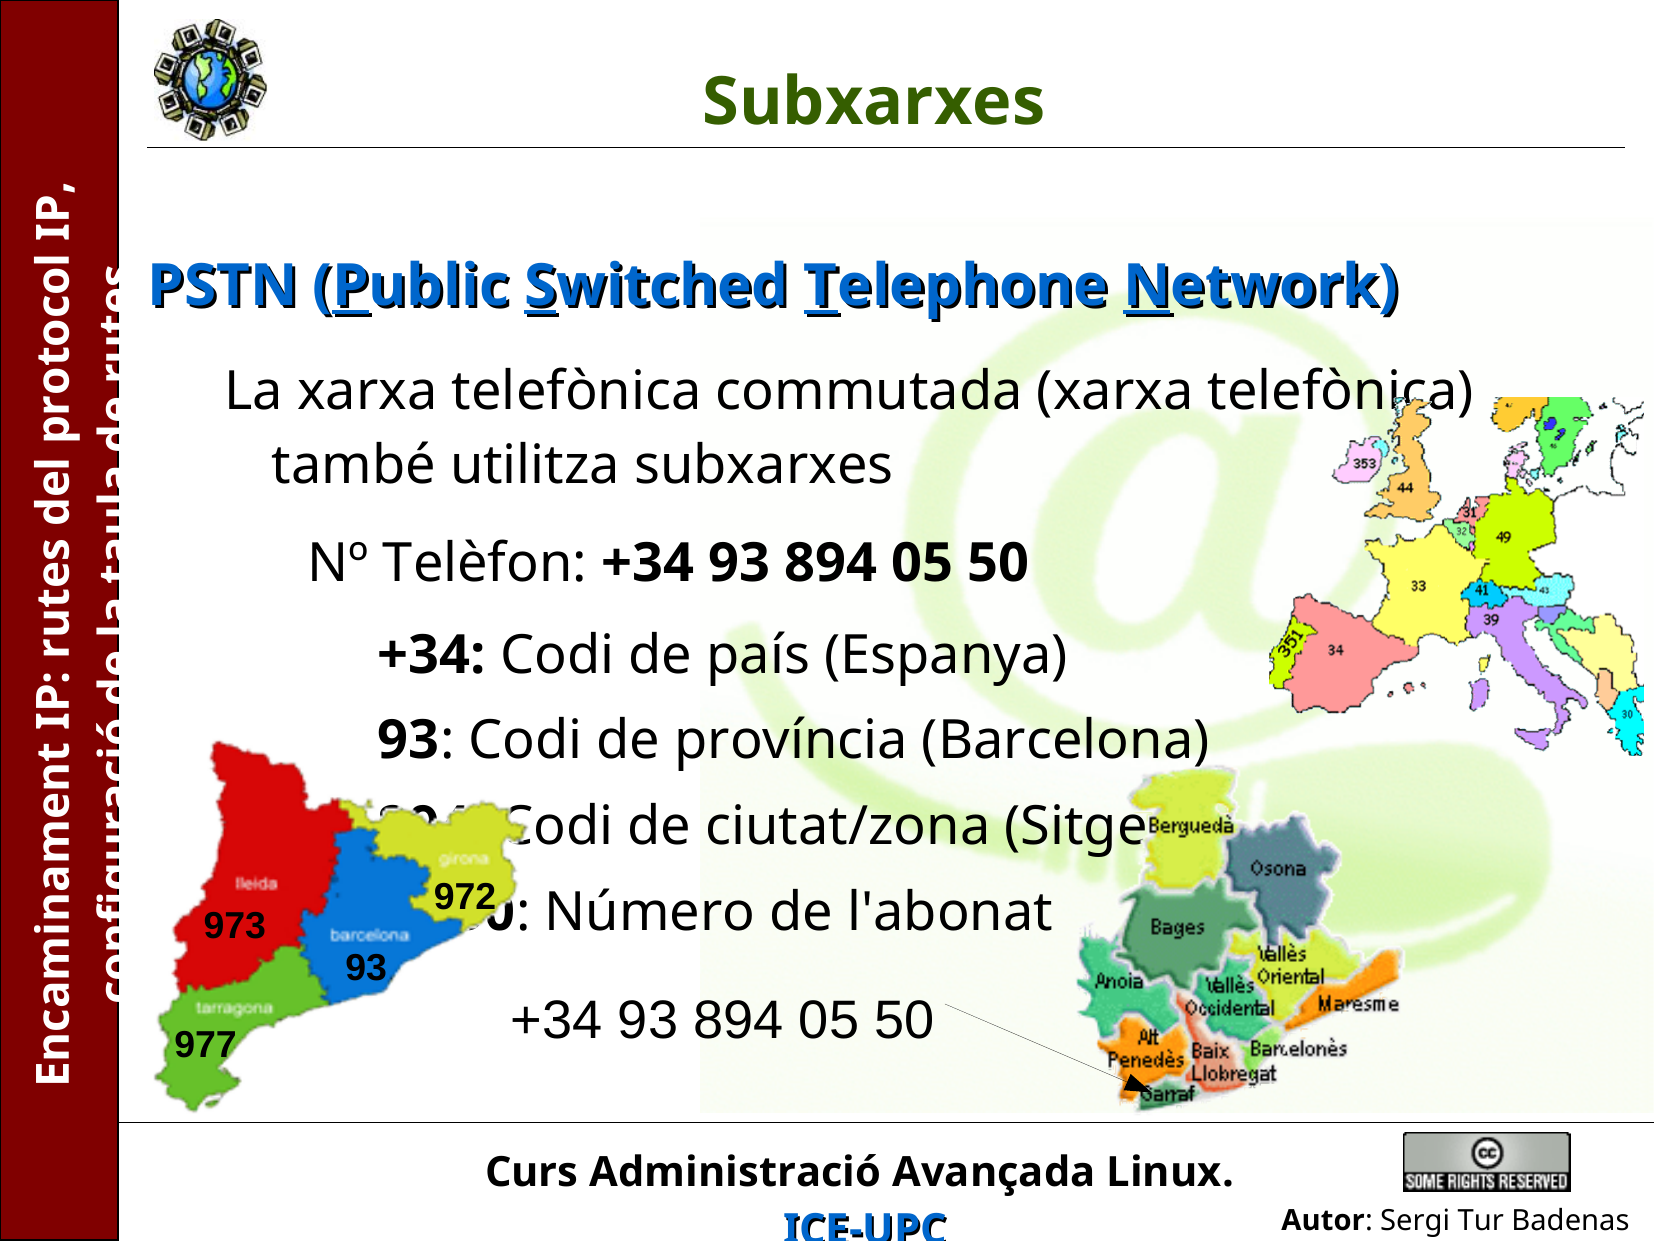

# Subxarxes
PSTN (Public Switched Telephone Network)
La xarxa telefònica commutada (xarxa telefònica) també utilitza subxarxes
Nº Telèfon: +34 93 894 05 50
+34: Codi de país (Espanya)
93: Codi de província (Barcelona)
894: Codi de ciutat/zona (Sitges)
05 50: Número de l'abonat
972
973
93
+34 93 894 05 50
977